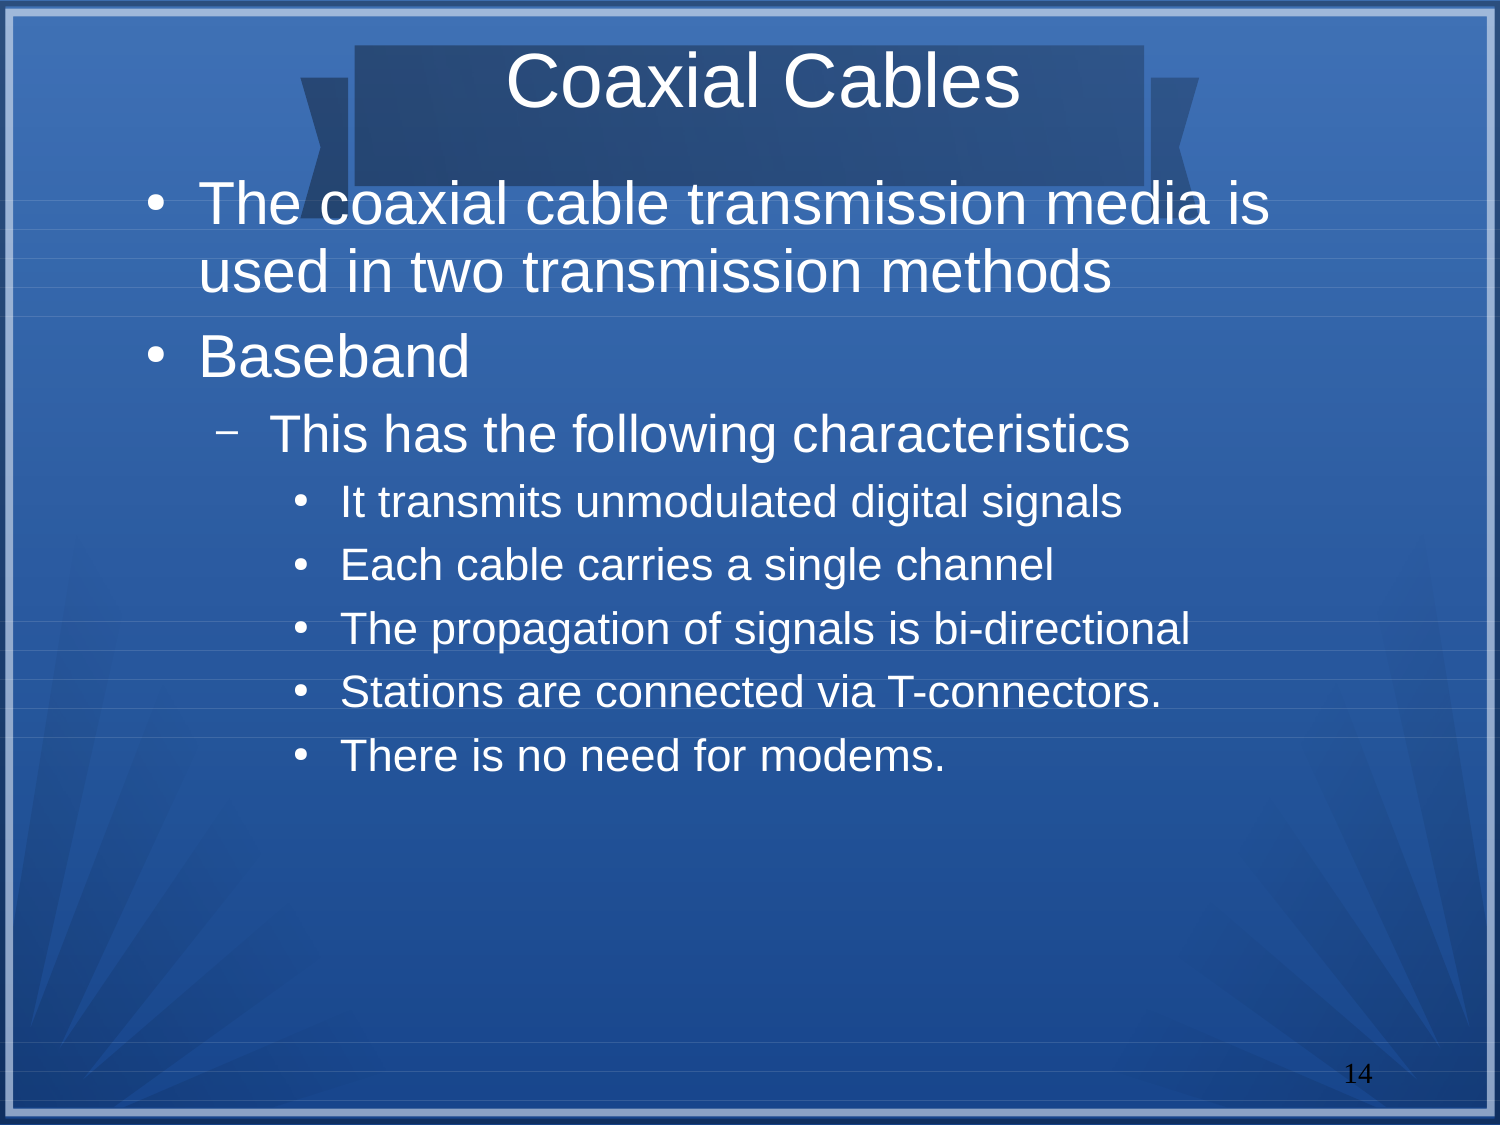

# Coaxial Cables
The coaxial cable transmission media is used in two transmission methods
Baseband
This has the following characteristics
It transmits unmodulated digital signals
Each cable carries a single channel
The propagation of signals is bi-directional
Stations are connected via T-connectors.
There is no need for modems.